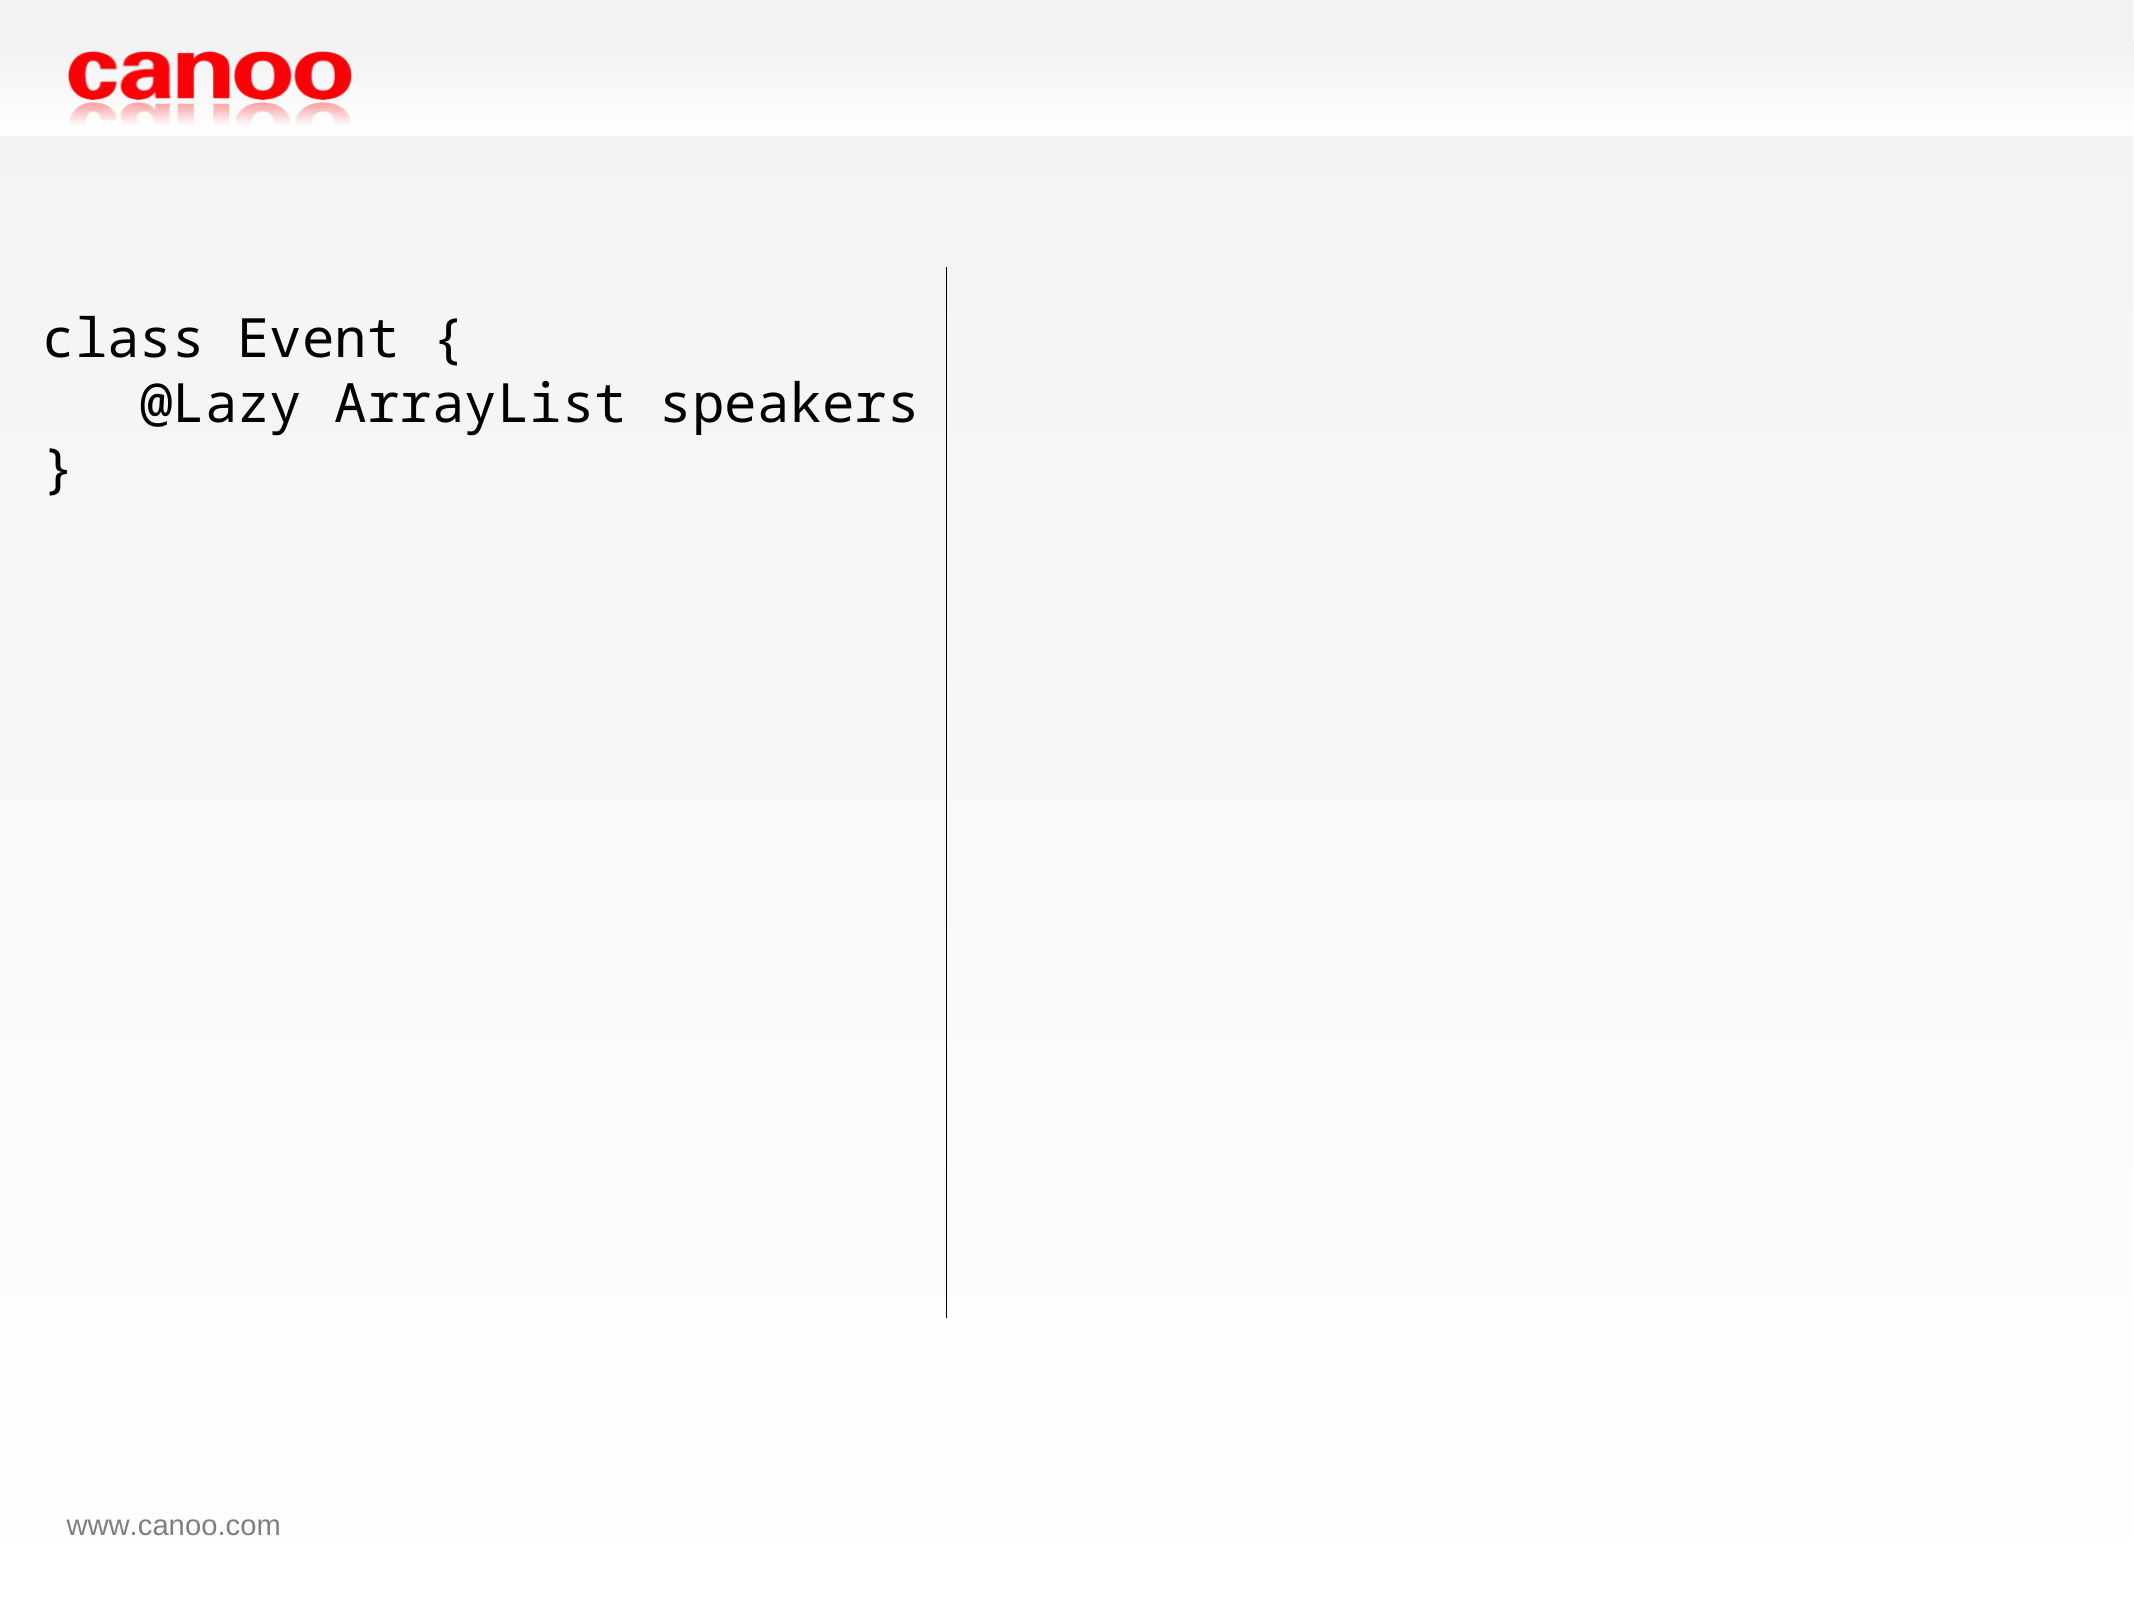

class Event {
 @Lazy ArrayList speakers
}